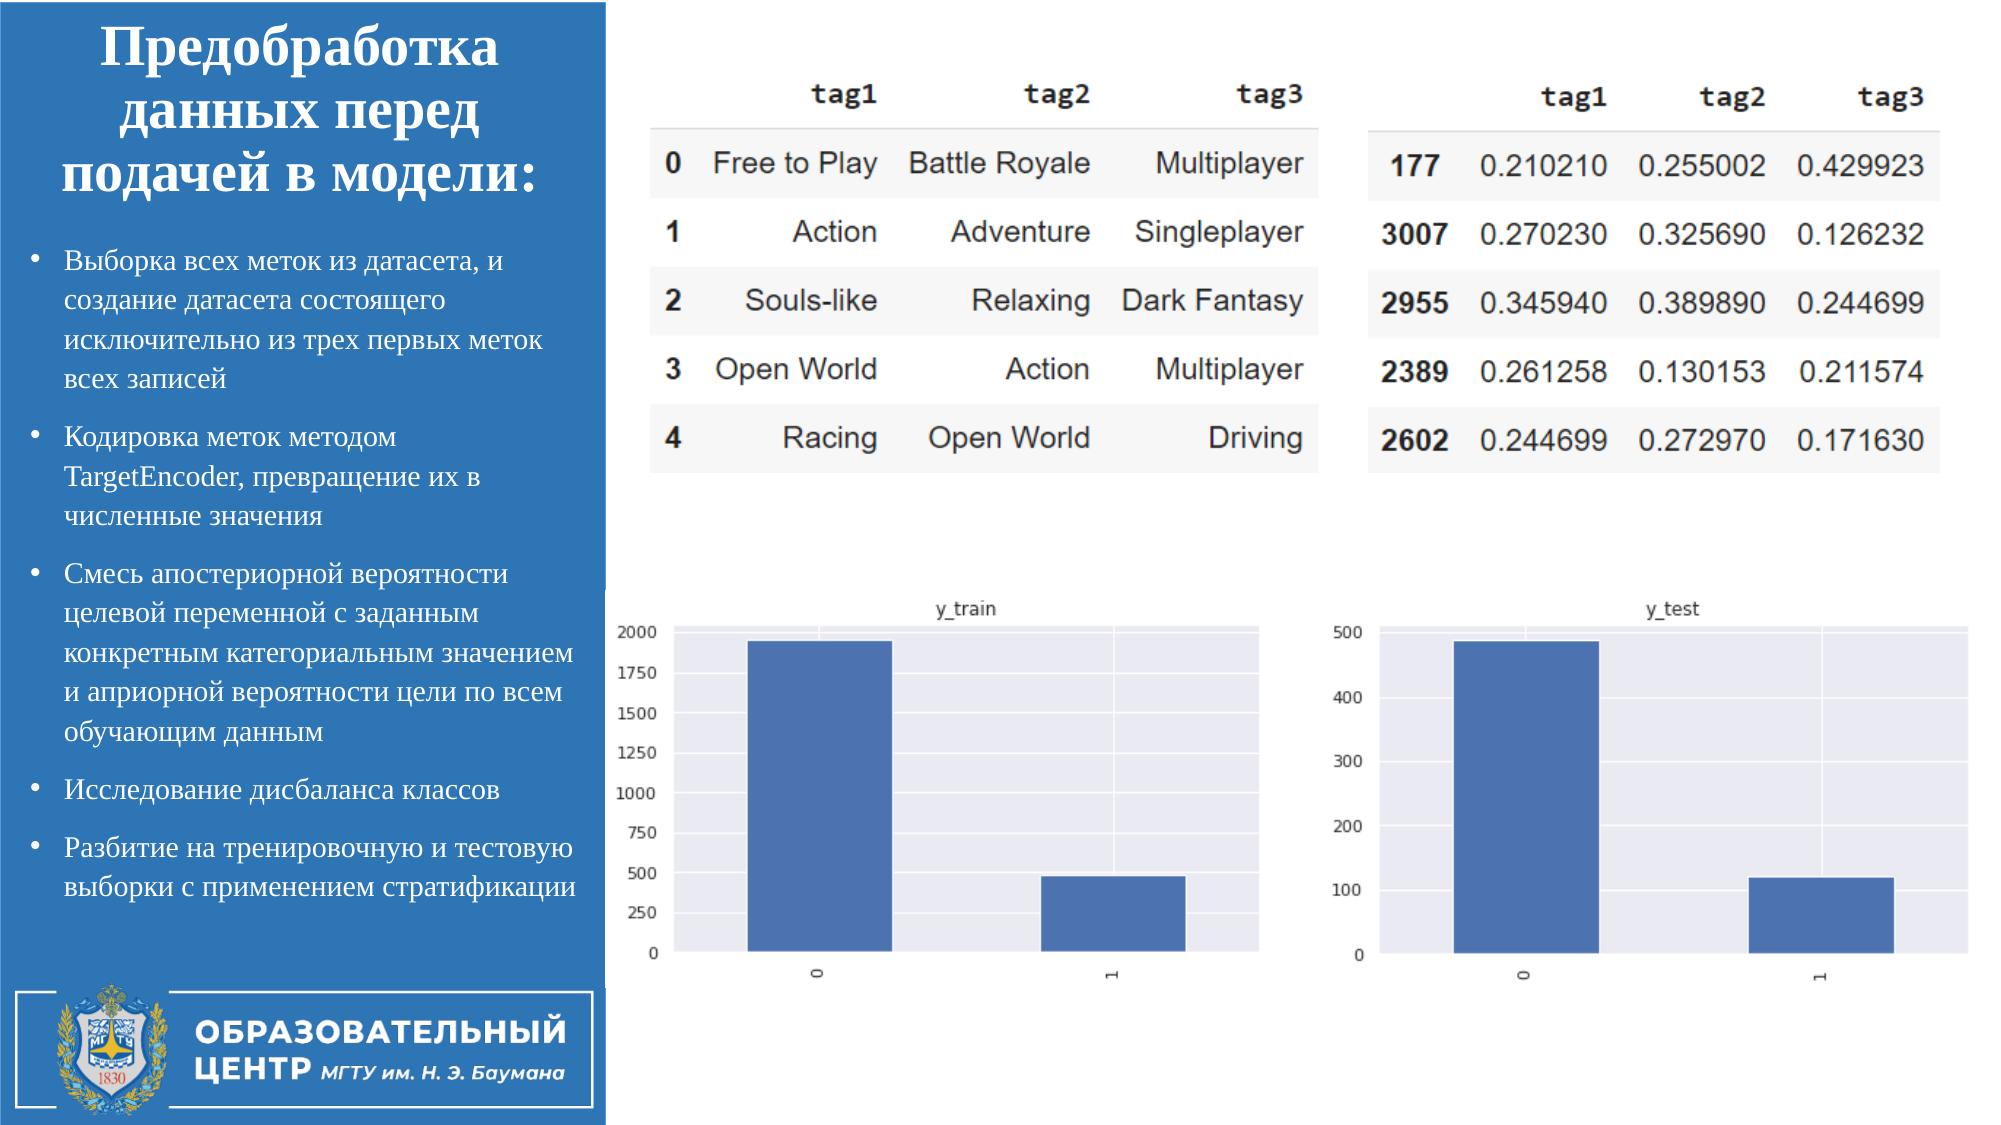

Предобработка данных перед подачей в модели:
Выборка всех меток из датасета, и создание датасета состоящего исключительно из трех первых меток всех записей
Кодировка меток методом TargetEncoder, превращение их в численные значения
Смесь апостериорной вероятности целевой переменной с заданным конкретным категориальным значением и априорной вероятности цели по всем обучающим данным
Исследование дисбаланса классов
Разбитие на тренировочную и тестовую выборки с применением стратификации